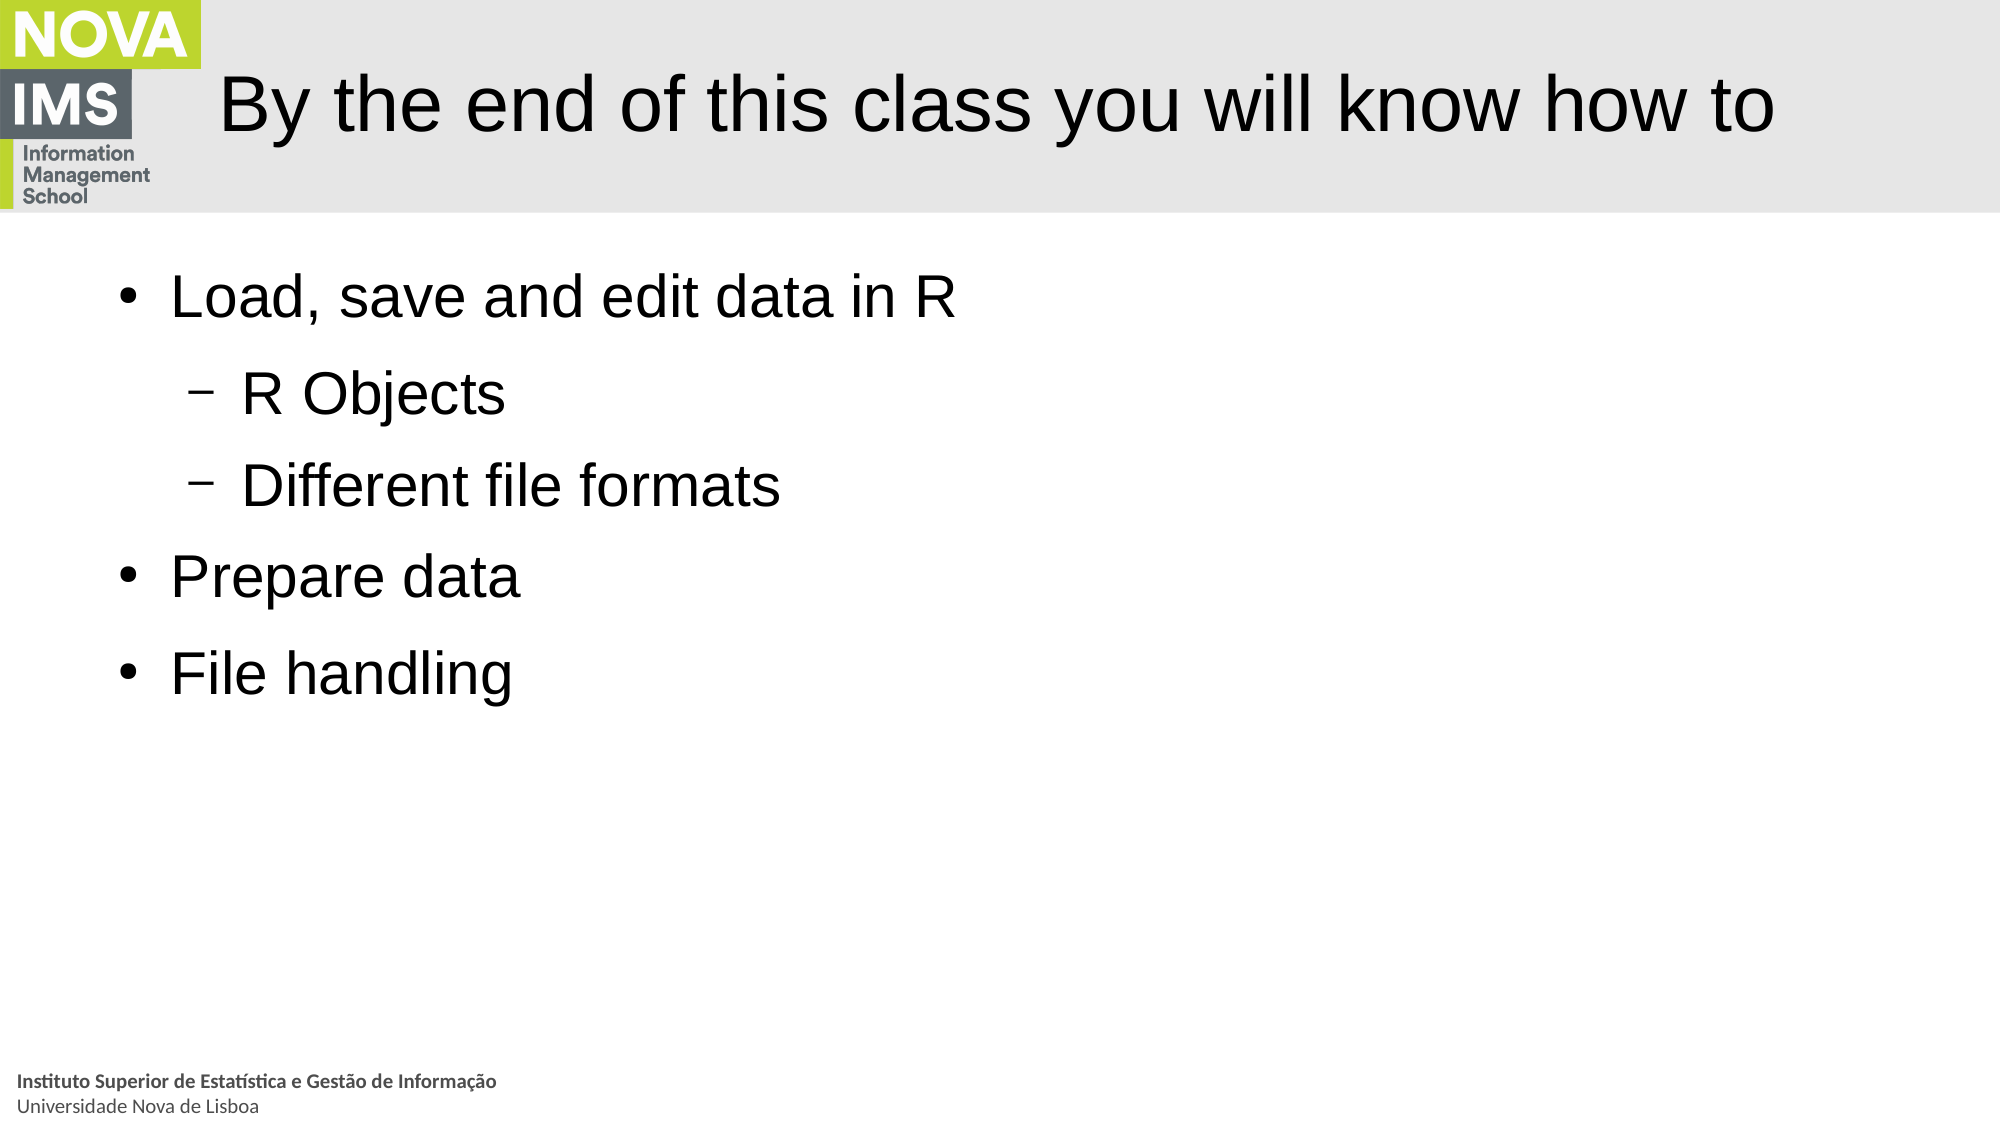

# By the end of this class you will know how to
Load, save and edit data in R
R Objects
Different file formats
Prepare data
File handling